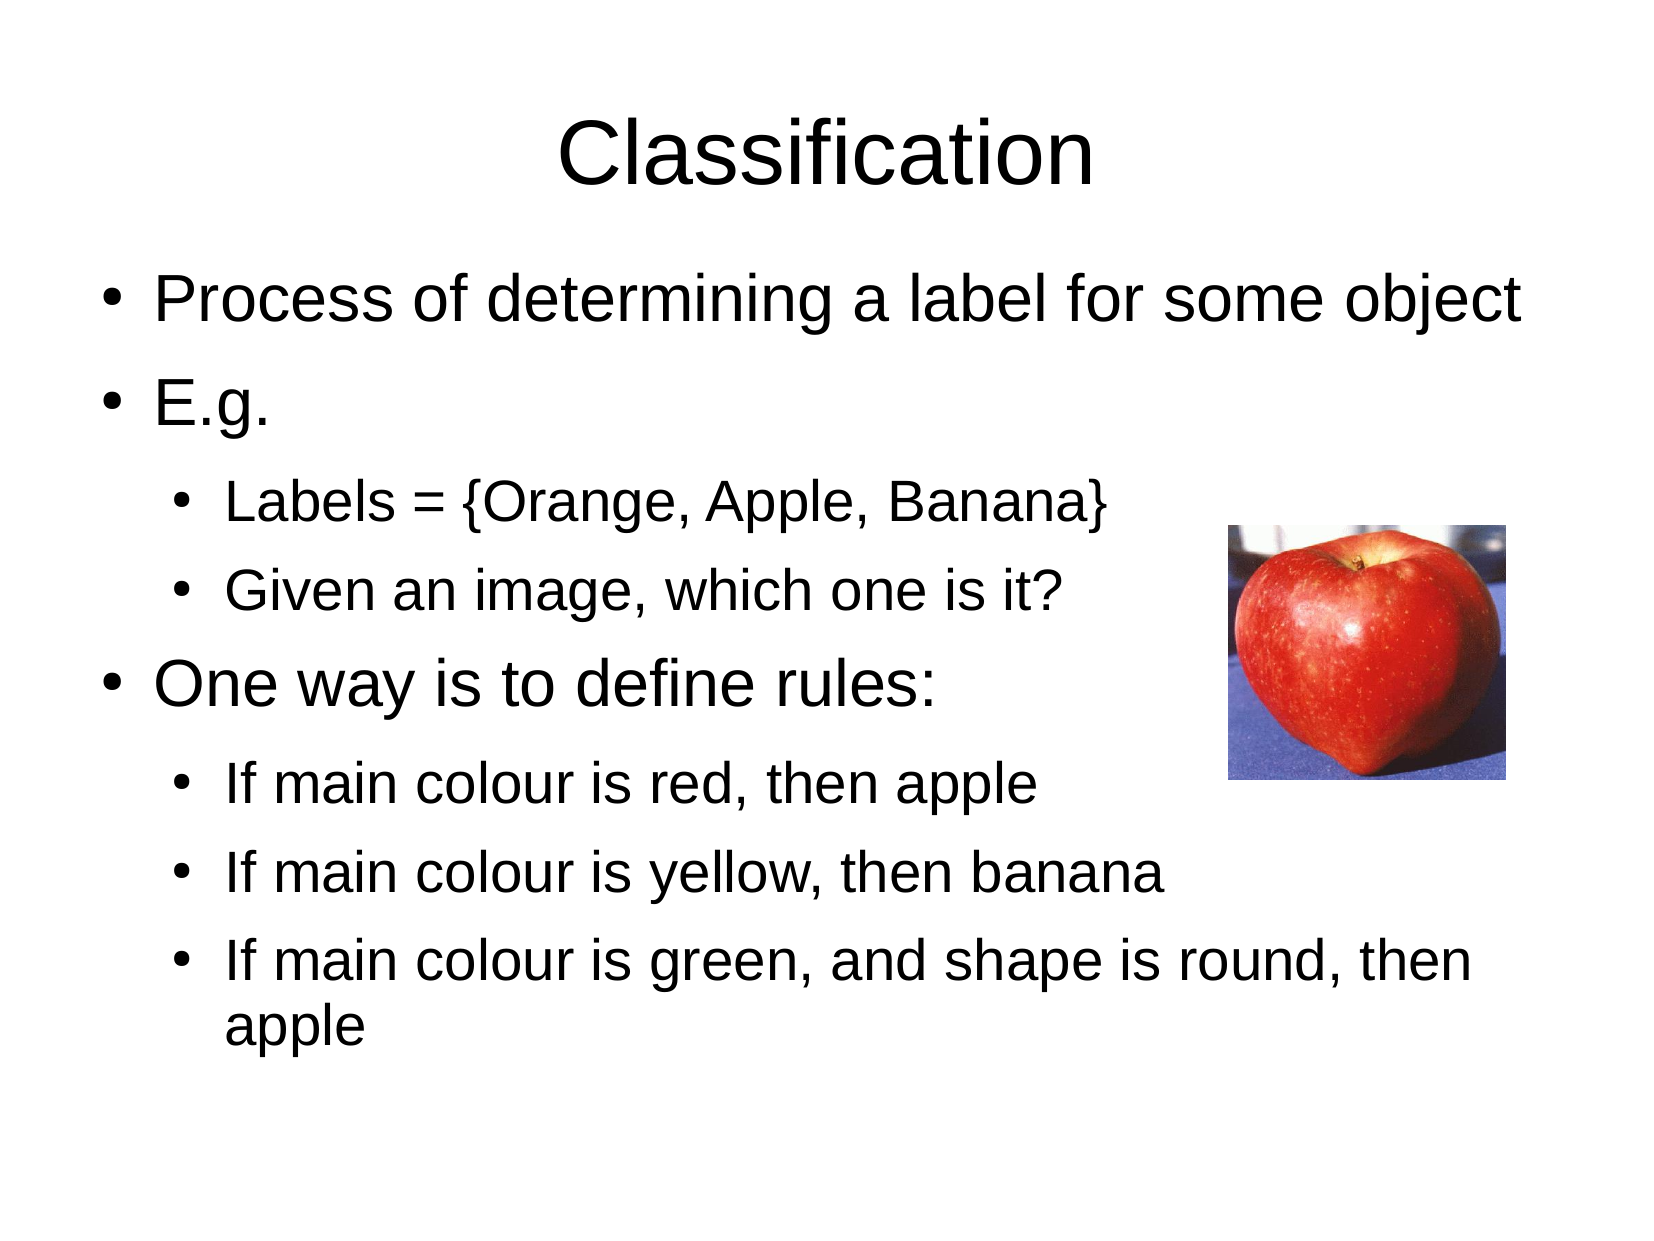

# Classification
Process of determining a label for some object
E.g.
Labels = {Orange, Apple, Banana}
Given an image, which one is it?
One way is to define rules:
If main colour is red, then apple
If main colour is yellow, then banana
If main colour is green, and shape is round, then apple